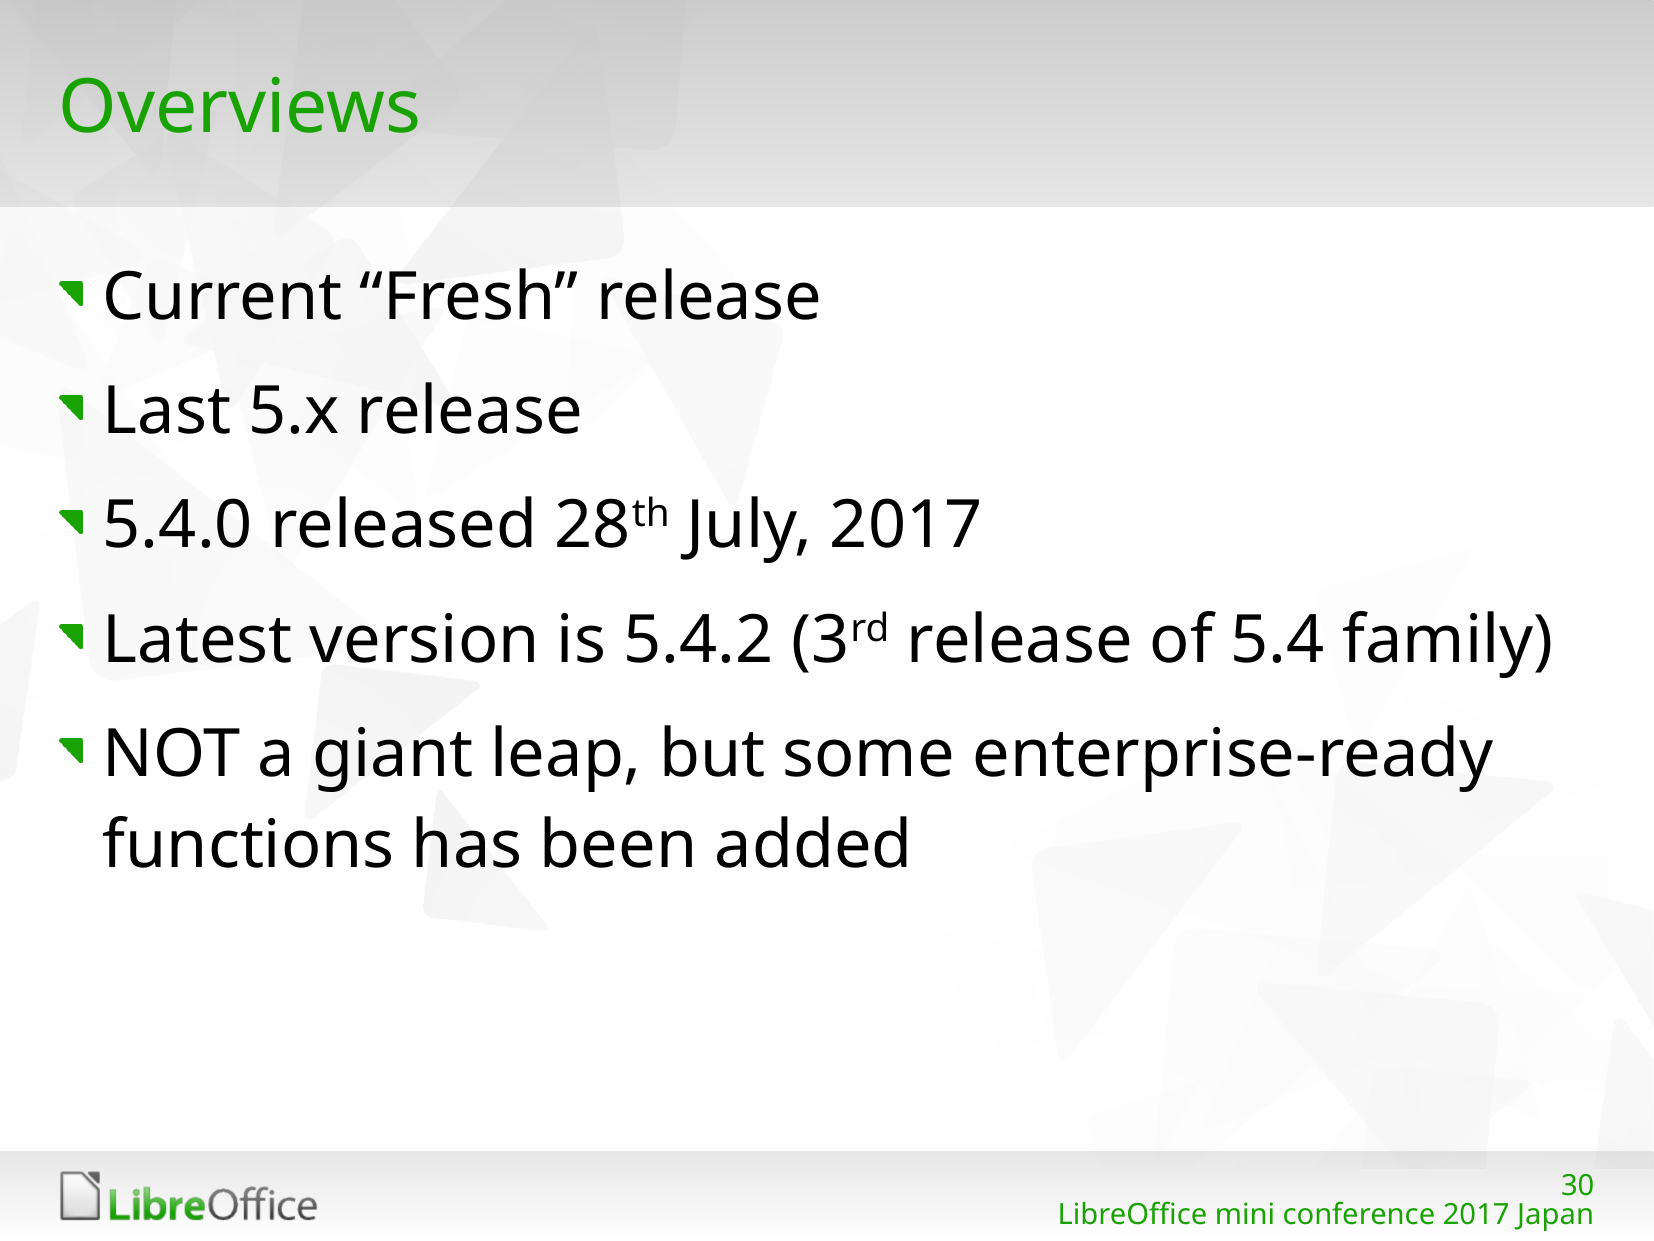

# Overviews
Current “Fresh” release
Last 5.x release
5.4.0 released 28th July, 2017
Latest version is 5.4.2 (3rd release of 5.4 family)
NOT a giant leap, but some enterprise-ready functions has been added
30
 LibreOffice mini conference 2017 Japan